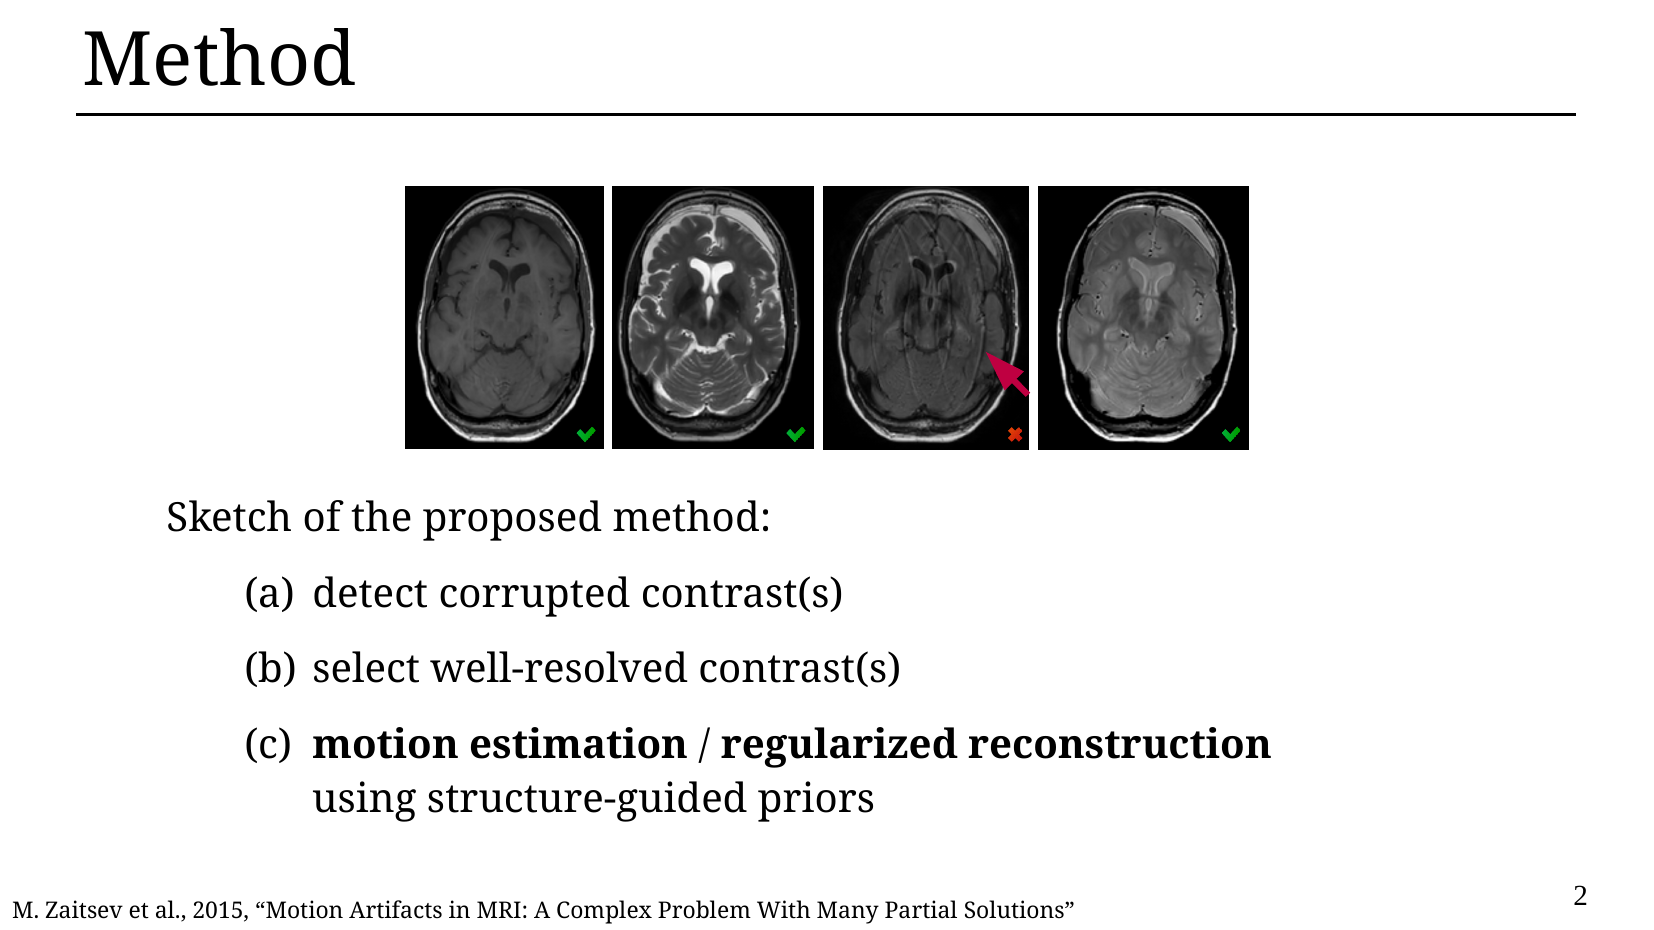

# Method
Sketch of the proposed method:
 detect corrupted contrast(s)
 select well-resolved contrast(s)
 motion estimation / regularized reconstruction
 using structure-guided priors
M. Zaitsev et al., 2015, “Motion Artifacts in MRI: A Complex Problem With Many Partial Solutions”